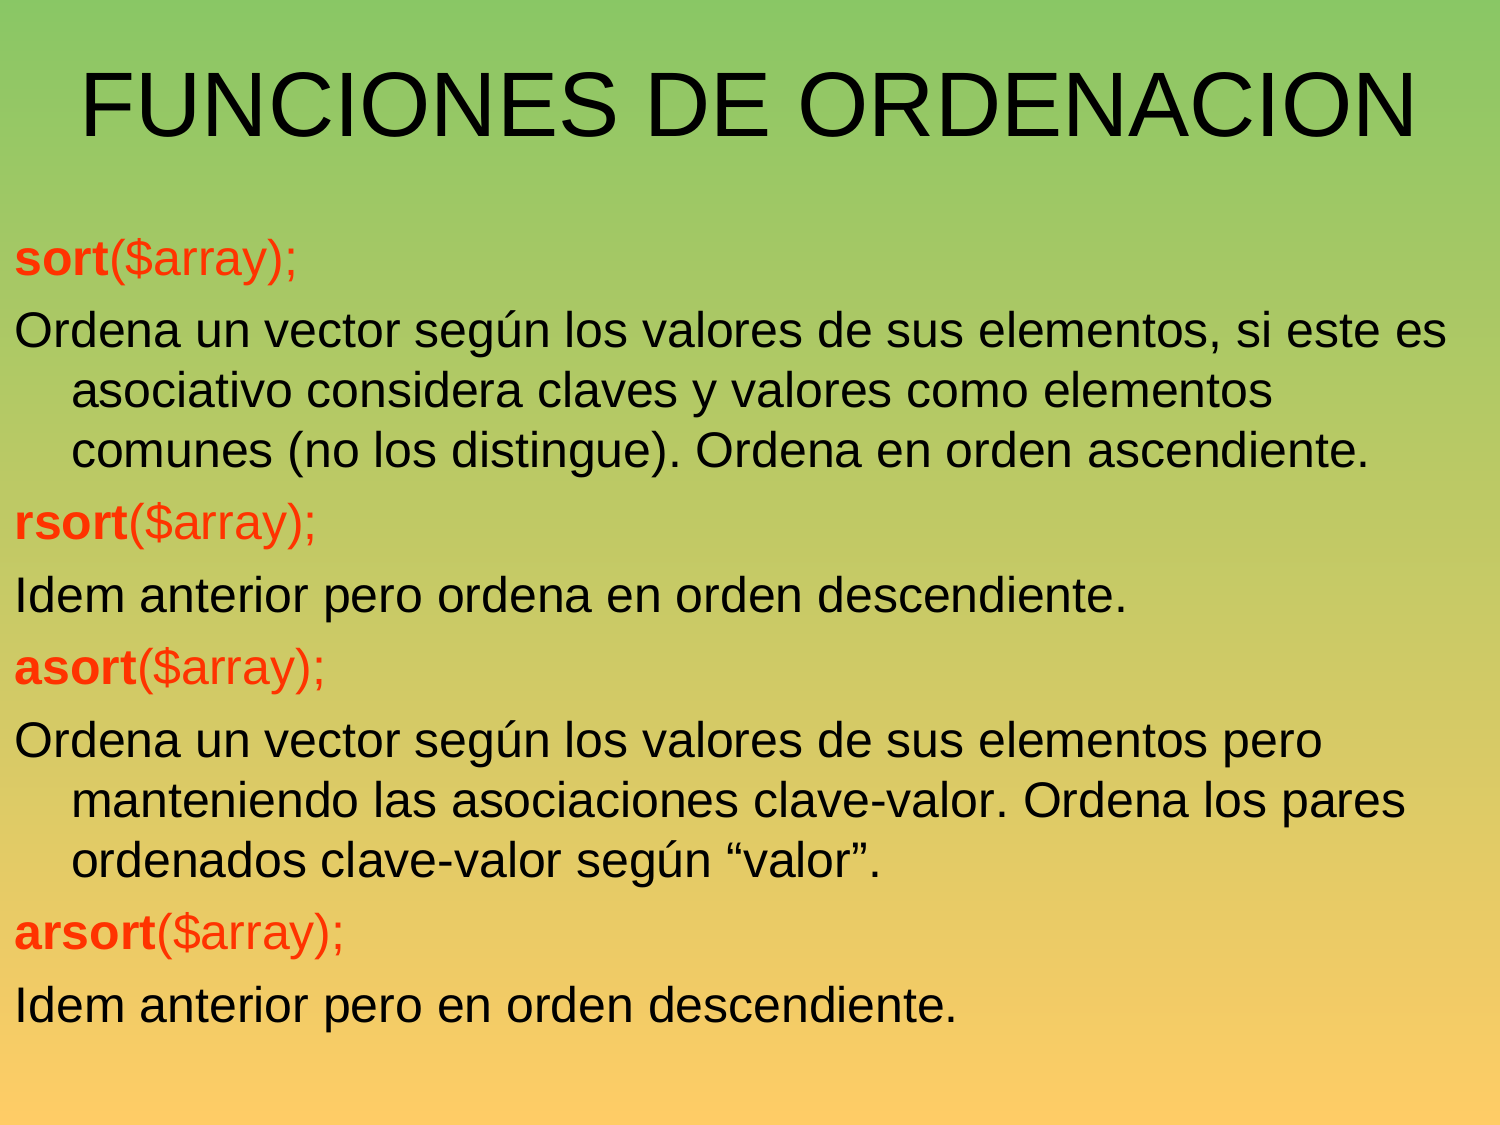

sort($array);
Ordena un vector según los valores de sus elementos, si este es asociativo considera claves y valores como elementos comunes (no los distingue). Ordena en orden ascendiente.
rsort($array);
Idem anterior pero ordena en orden descendiente.
asort($array);
Ordena un vector según los valores de sus elementos pero manteniendo las asociaciones clave-valor. Ordena los pares ordenados clave-valor según “valor”.
arsort($array);
Idem anterior pero en orden descendiente.
# FUNCIONES DE ORDENACION